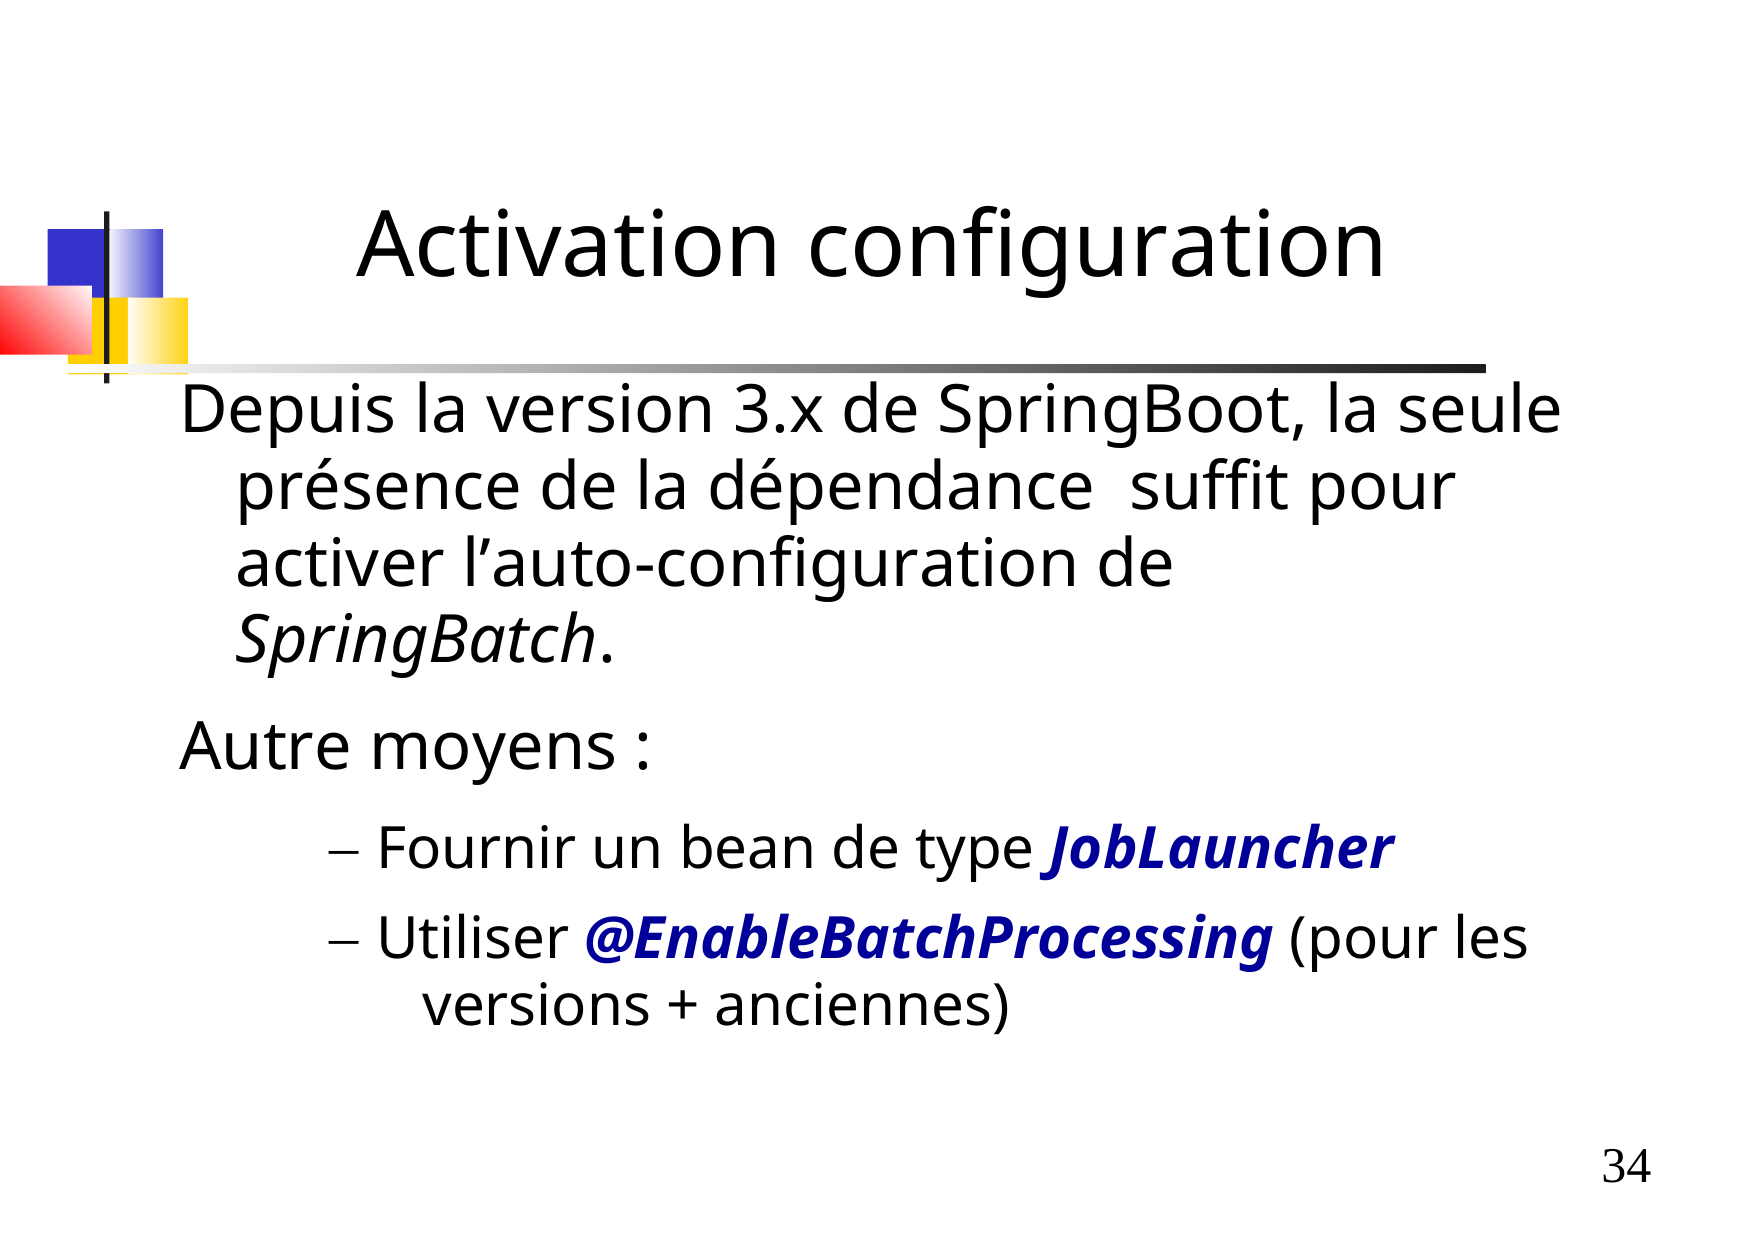

# Activation configuration
Depuis la version 3.x de SpringBoot, la seule présence de la dépendance suffit pour activer l’auto-configuration de SpringBatch.
Autre moyens :
Fournir un bean de type JobLauncher
Utiliser @EnableBatchProcessing (pour les versions + anciennes)